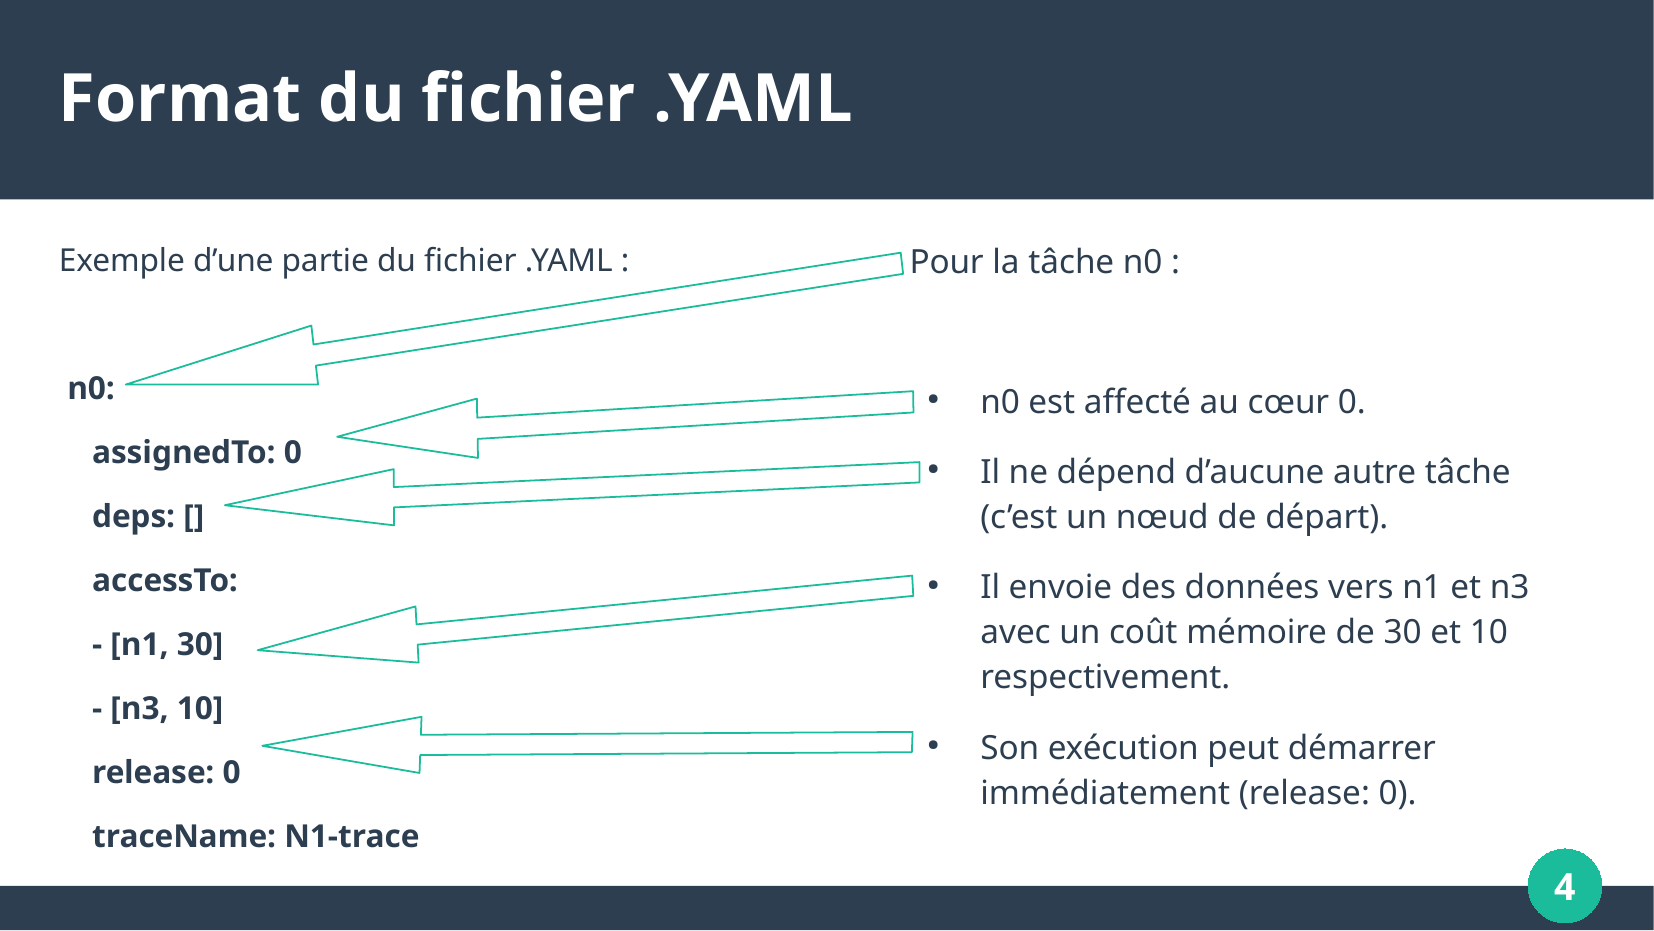

# Format du fichier .YAML
Exemple d’une partie du fichier .YAML :
 n0:
 assignedTo: 0
 deps: []
 accessTo:
 - [n1, 30]
 - [n3, 10]
 release: 0
 traceName: N1-trace
Pour la tâche n0 :
n0 est affecté au cœur 0.
Il ne dépend d’aucune autre tâche (c’est un nœud de départ).
Il envoie des données vers n1 et n3 avec un coût mémoire de 30 et 10 respectivement.
Son exécution peut démarrer immédiatement (release: 0).
4